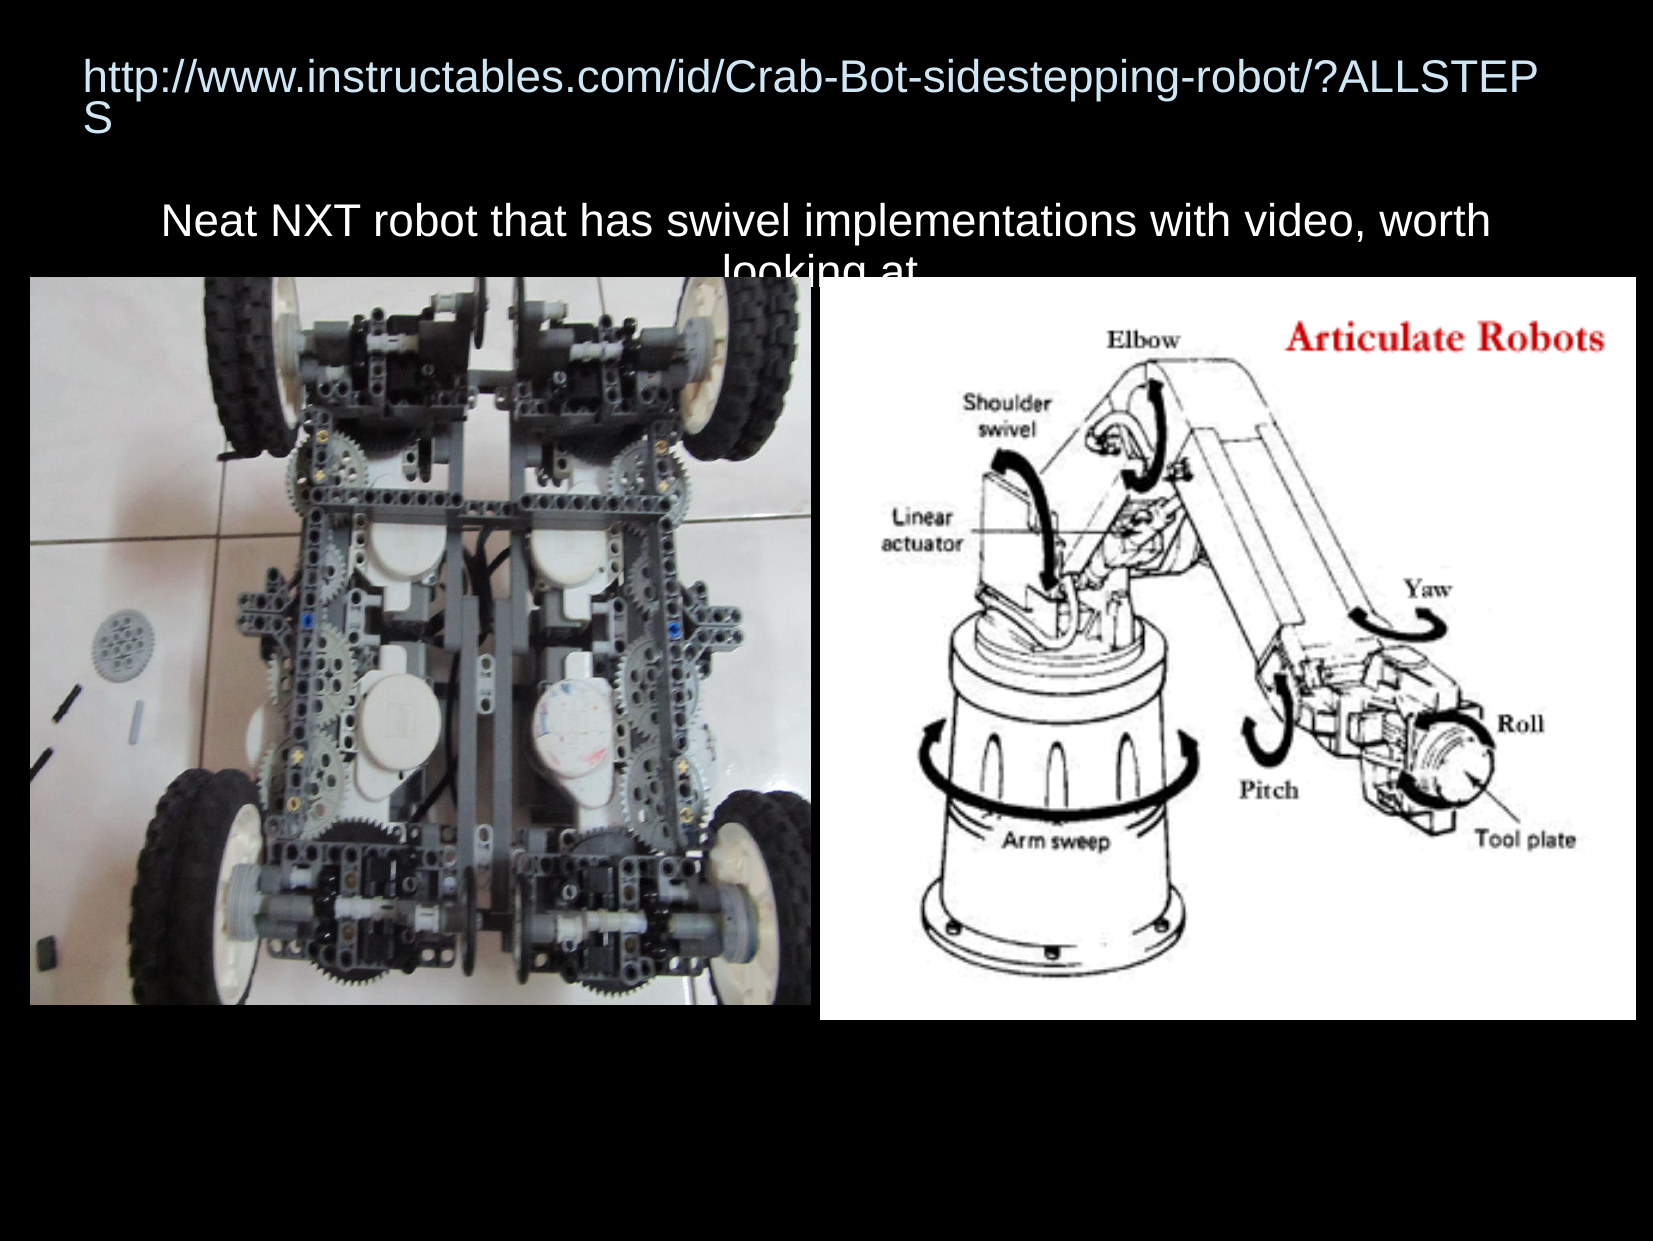

# http://www.instructables.com/id/Crab-Bot-sidestepping-robot/?ALLSTEPS Neat NXT robot that has swivel implementations with video, worth looking at.